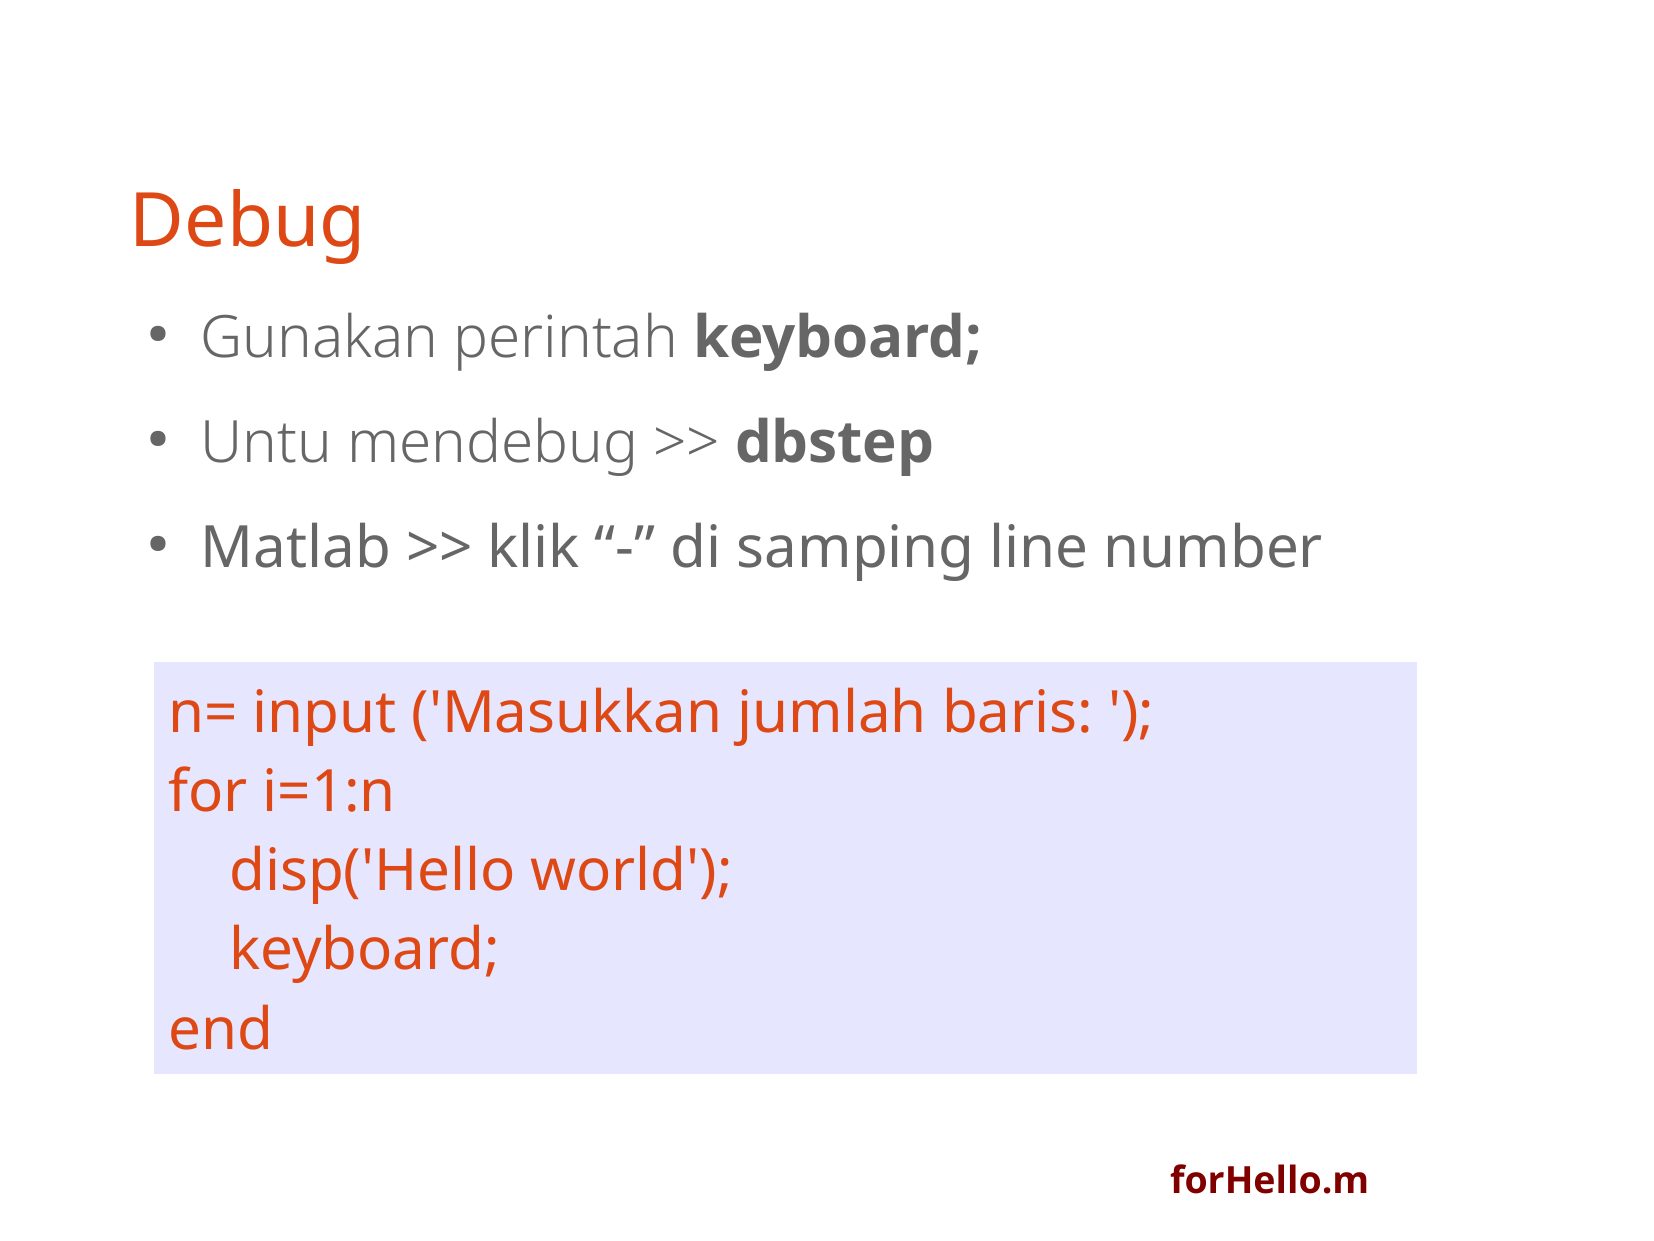

# Debug
Gunakan perintah keyboard;
Untu mendebug >> dbstep
Matlab >> klik “-” di samping line number
n= input ('Masukkan jumlah baris: ');
for i=1:n
 disp('Hello world');
 keyboard;
end
forHello.m